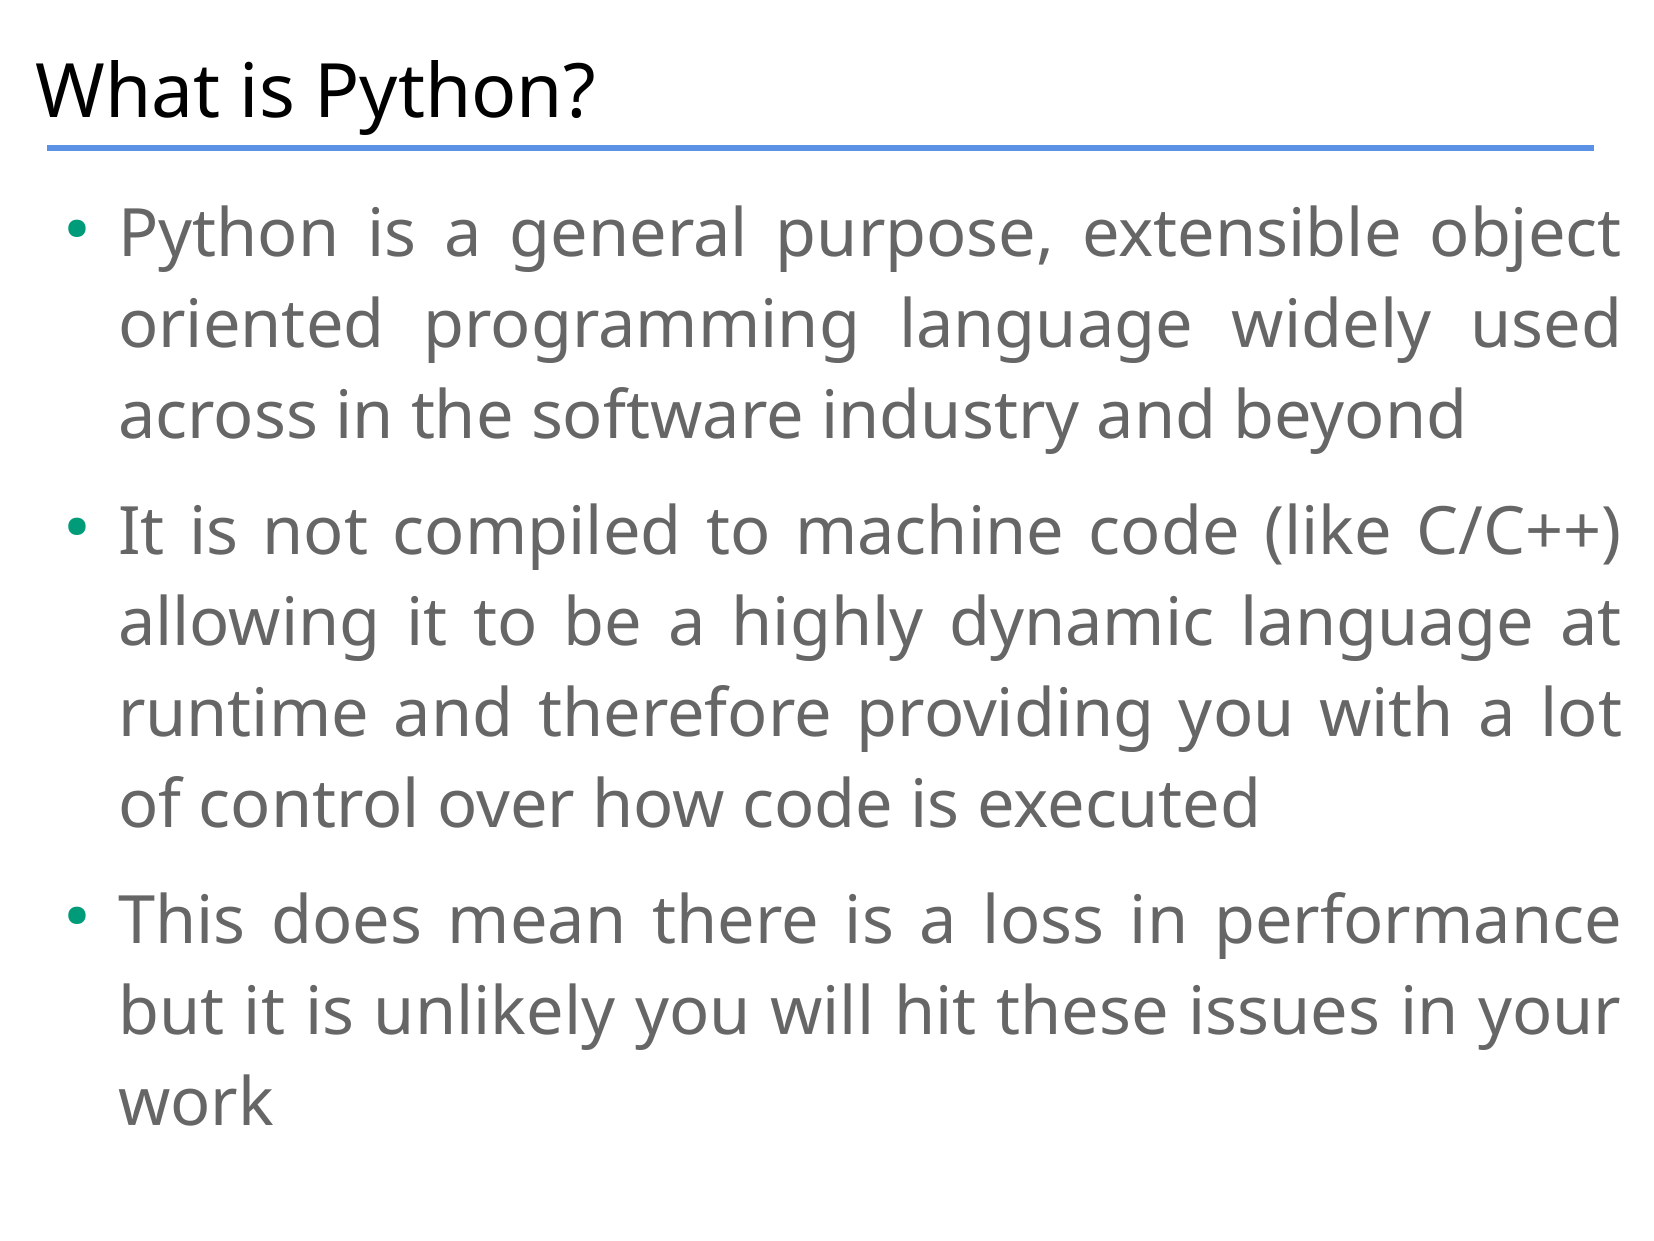

# What is Python?
Python is a general purpose, extensible object oriented programming language widely used across in the software industry and beyond
It is not compiled to machine code (like C/C++) allowing it to be a highly dynamic language at runtime and therefore providing you with a lot of control over how code is executed
This does mean there is a loss in performance but it is unlikely you will hit these issues in your work